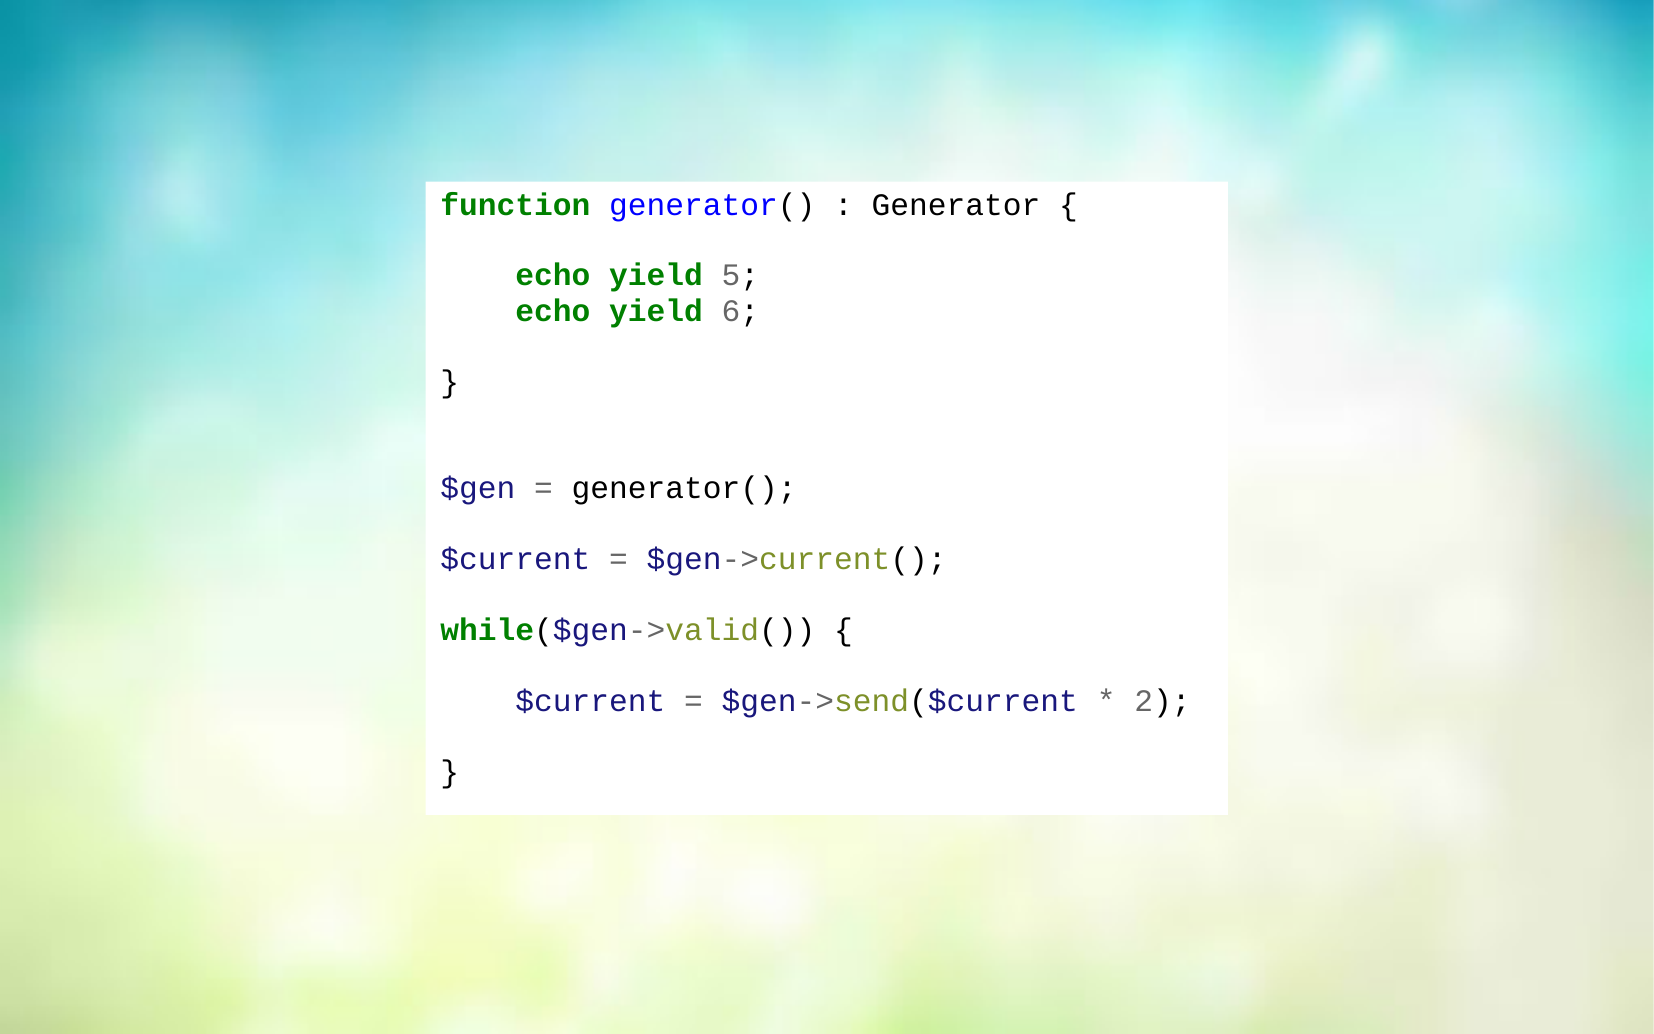

function generator() : Generator {
 echo yield 5;
 echo yield 6;
}
$gen = generator();
$current = $gen->current();
while($gen->valid()) {
 $current = $gen->send($current * 2);
}